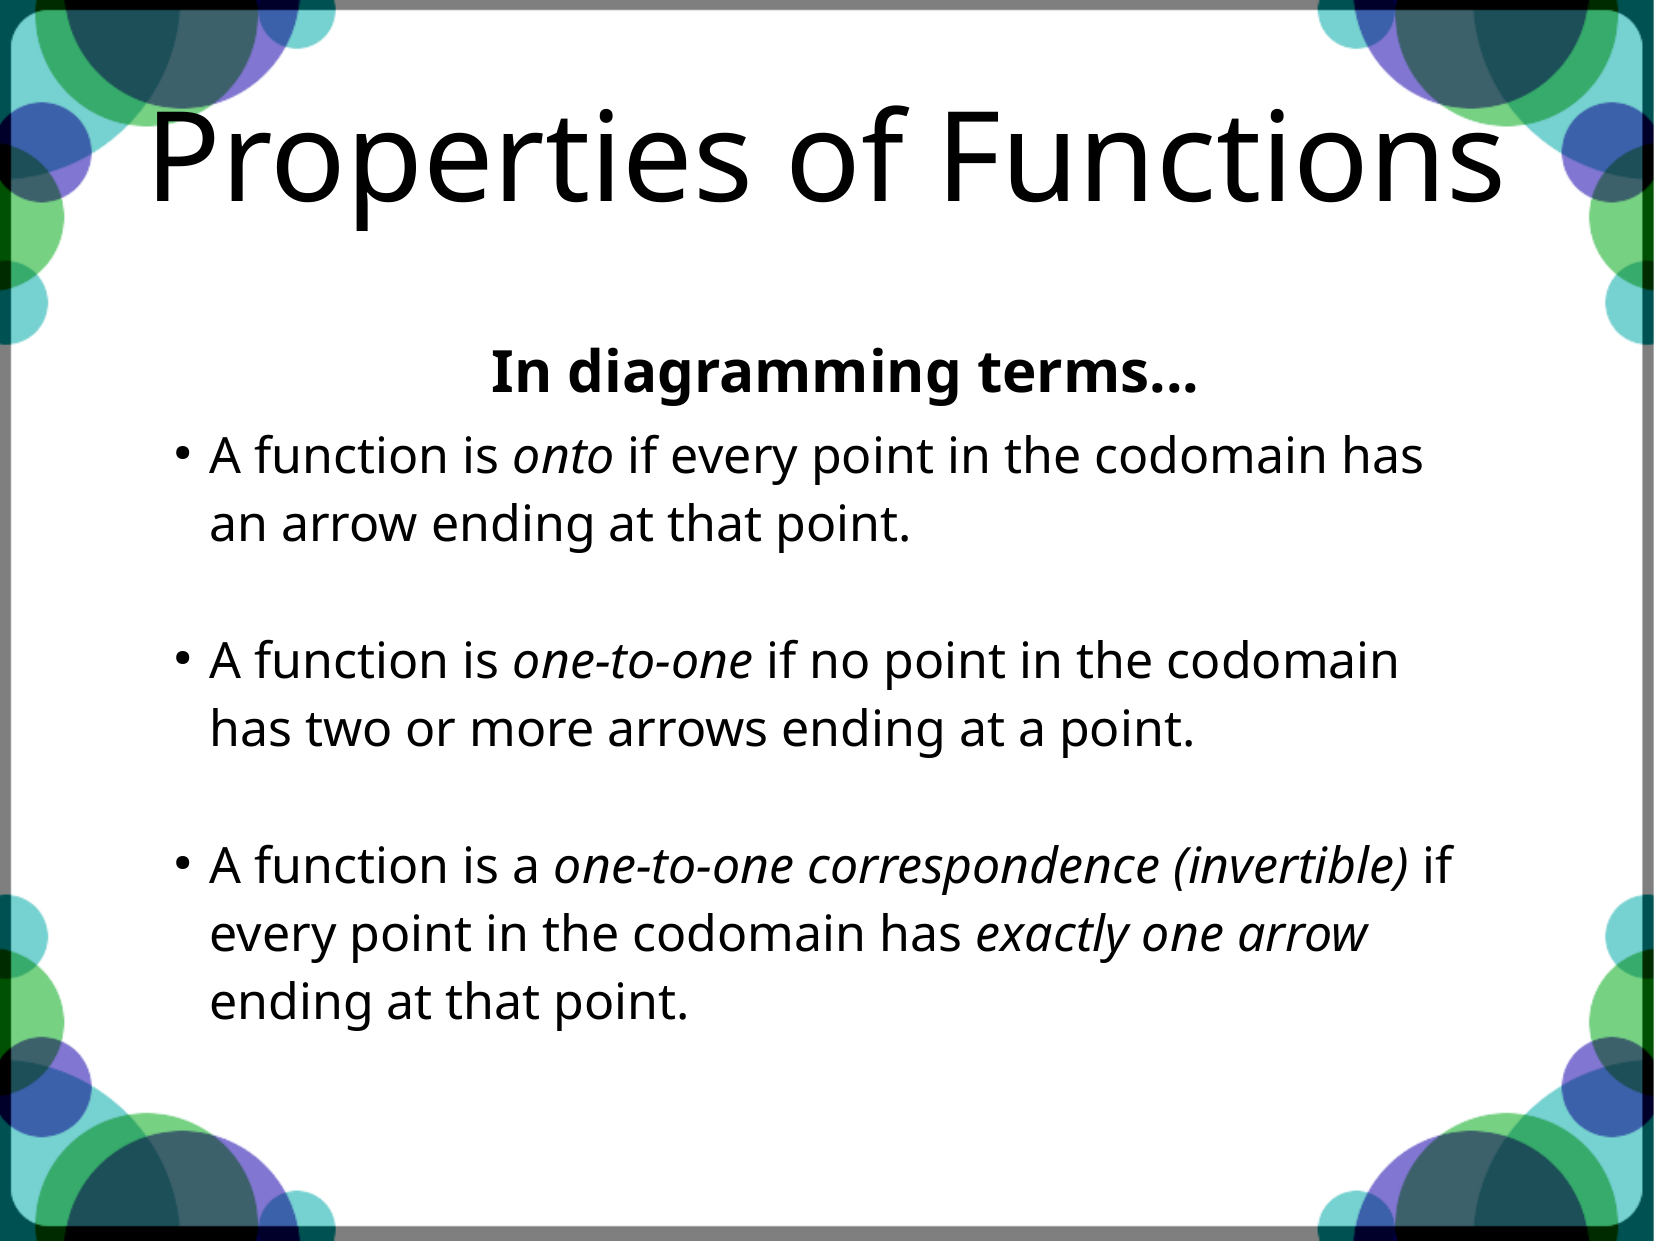

# Properties of Functions
In diagramming terms...
A function is onto if every point in the codomain has an arrow ending at that point.
A function is one-to-one if no point in the codomain has two or more arrows ending at a point.
A function is a one-to-one correspondence (invertible) if every point in the codomain has exactly one arrow ending at that point.